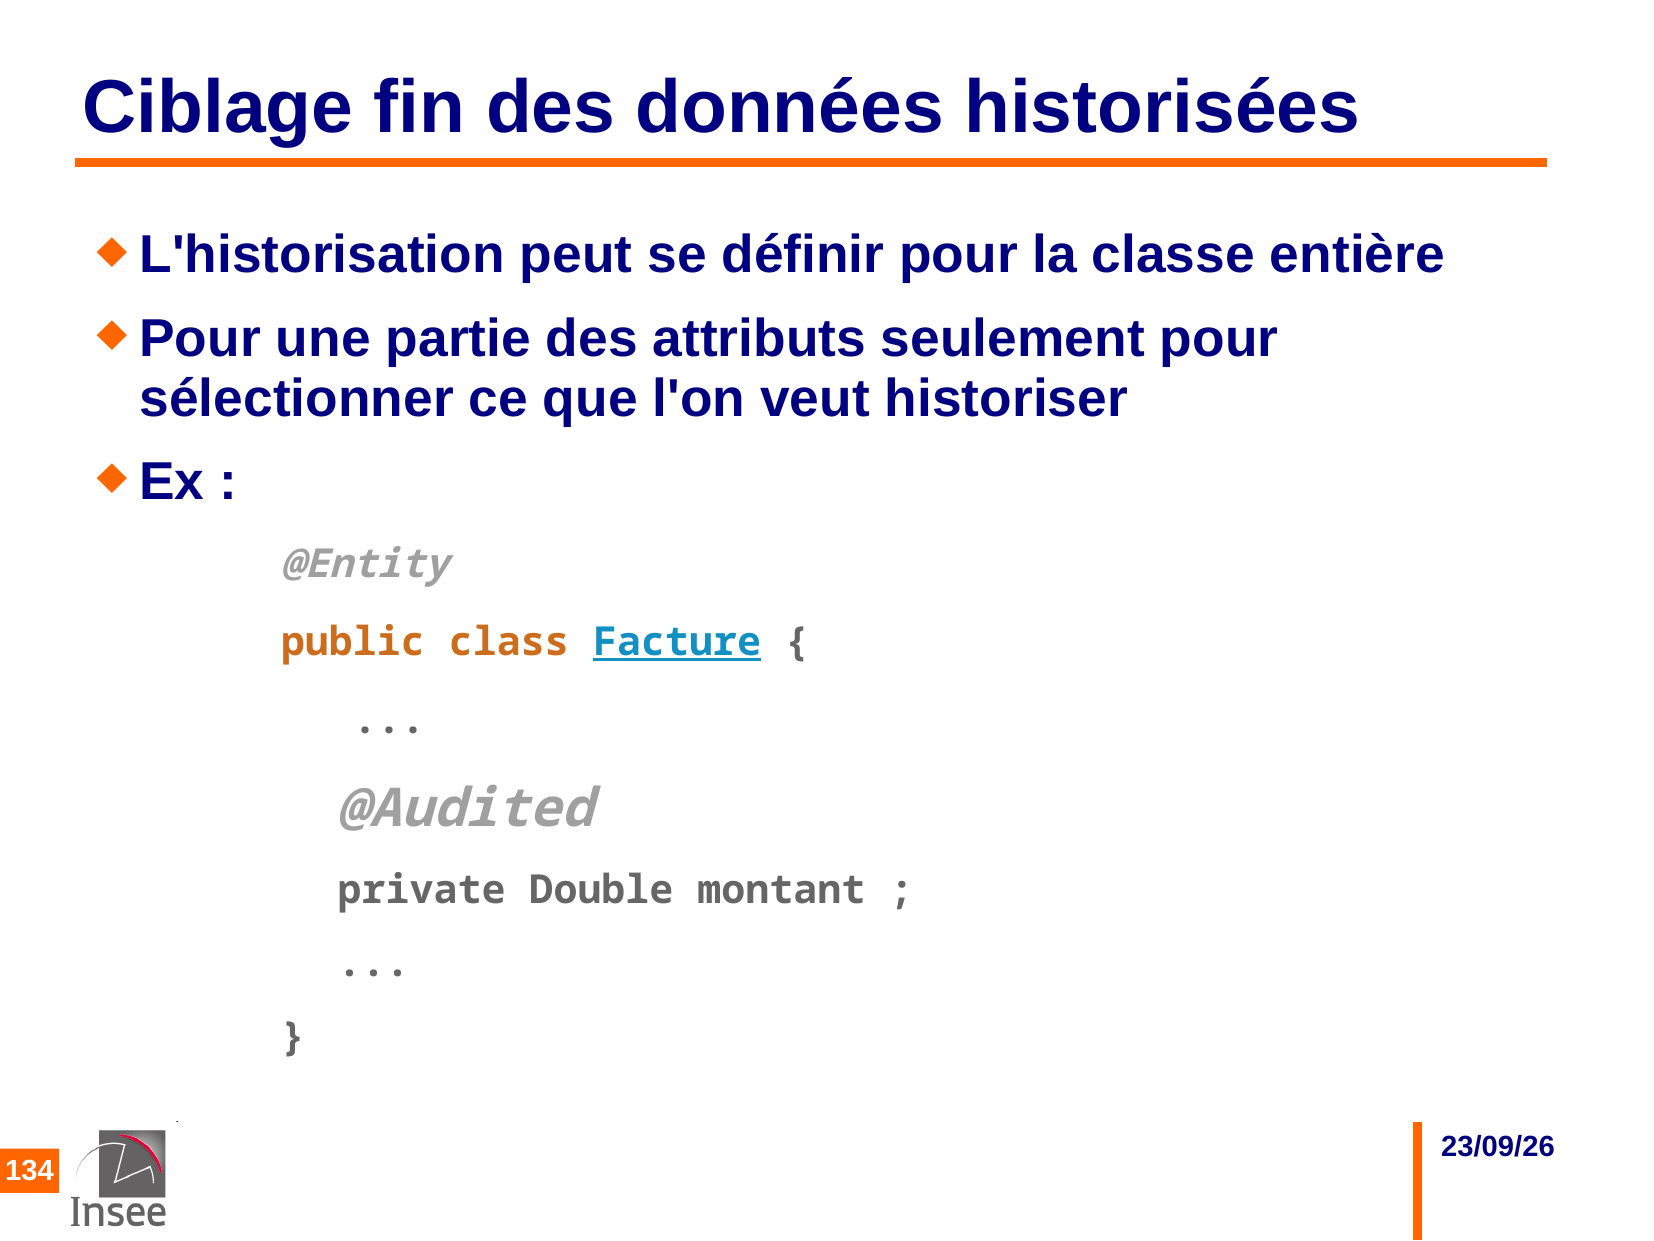

# Ciblage fin des données historisées
L'historisation peut se définir pour la classe entière
Pour une partie des attributs seulement pour sélectionner ce que l'on veut historiser
Ex :
@Entity
public class Facture {
 ...
@Audited
private Double montant ;
...
}
134